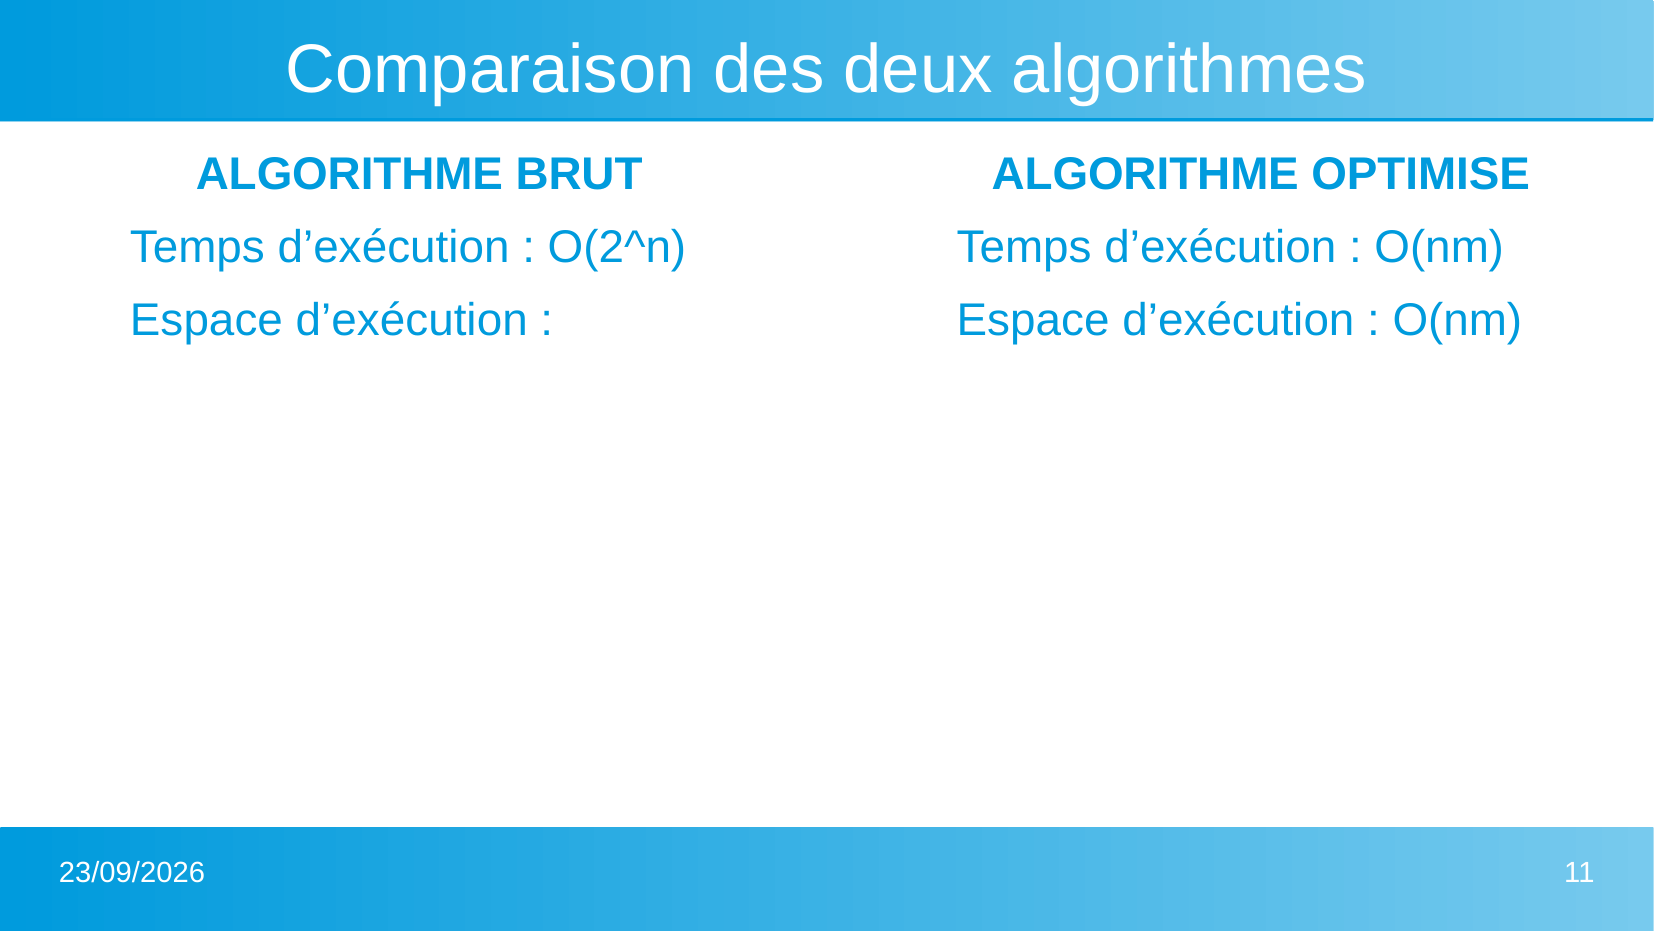

# Comparaison des deux algorithmes
ALGORITHME BRUT
Temps d’exécution : O(2^n)
Espace d’exécution :
ALGORITHME OPTIMISE
Temps d’exécution : O(nm)
Espace d’exécution : O(nm)
11